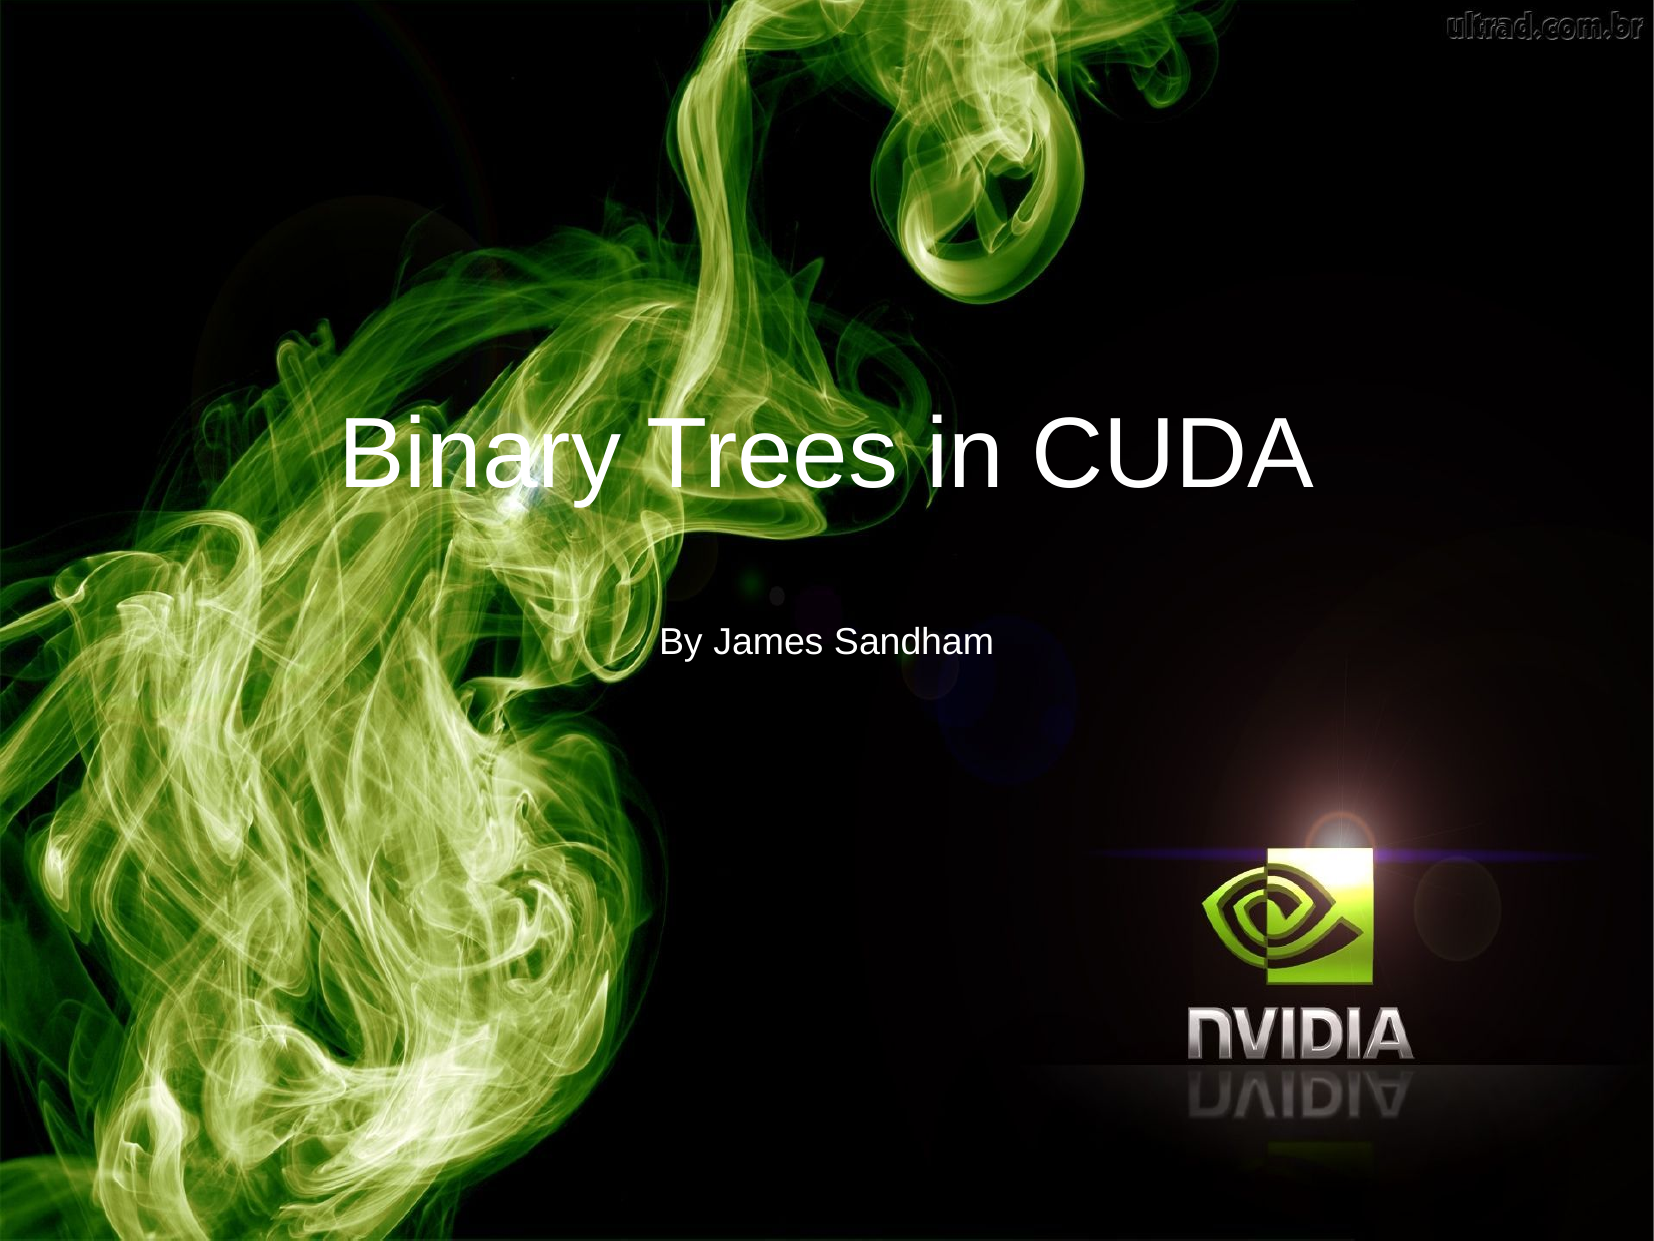

# Binary Trees in CUDA
By James Sandham